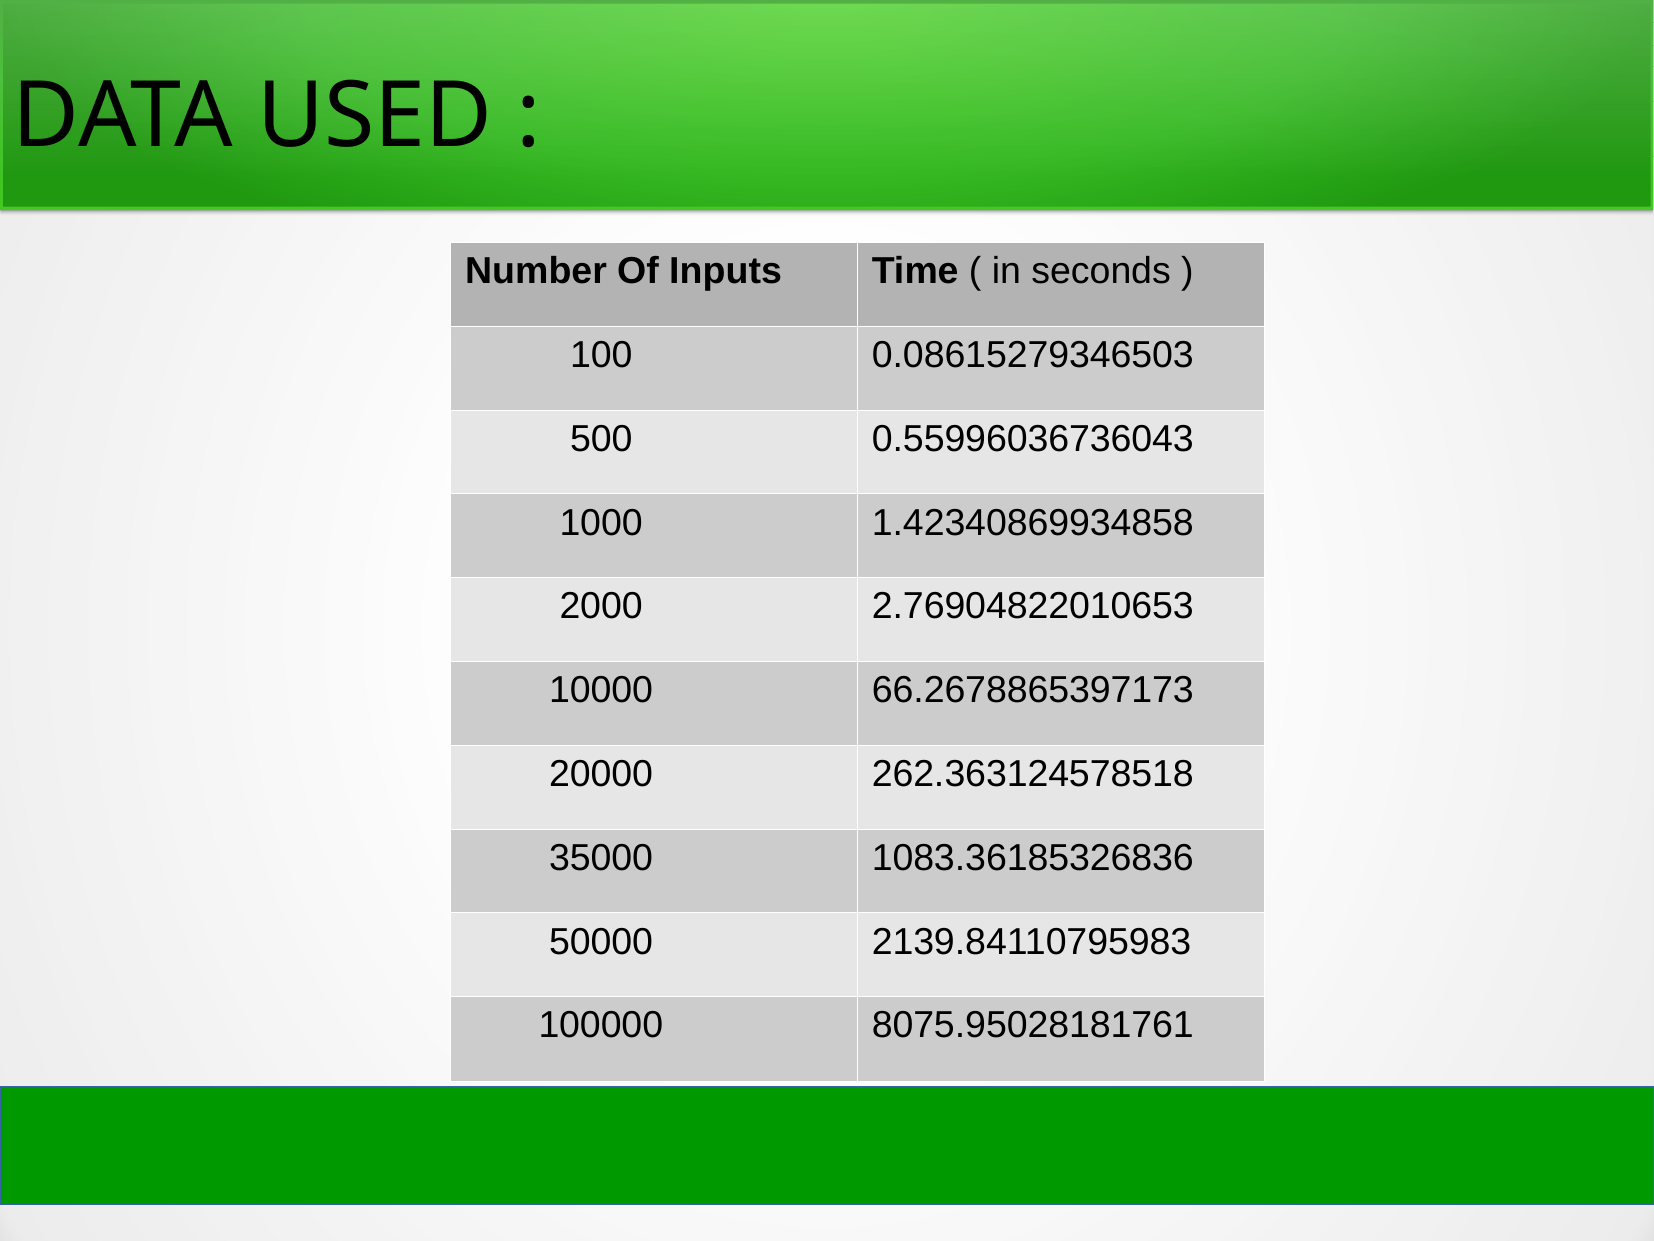

DATA USED :
| Number Of Inputs | Time ( in seconds ) |
| --- | --- |
| 100 | 0.08615279346503 |
| 500 | 0.55996036736043 |
| 1000 | 1.42340869934858 |
| 2000 | 2.76904822010653 |
| 10000 | 66.2678865397173 |
| 20000 | 262.363124578518 |
| 35000 | 1083.36185326836 |
| 50000 | 2139.84110795983 |
| 100000 | 8075.95028181761 |
12/26/03
AVL Trees - Lecture 8
12